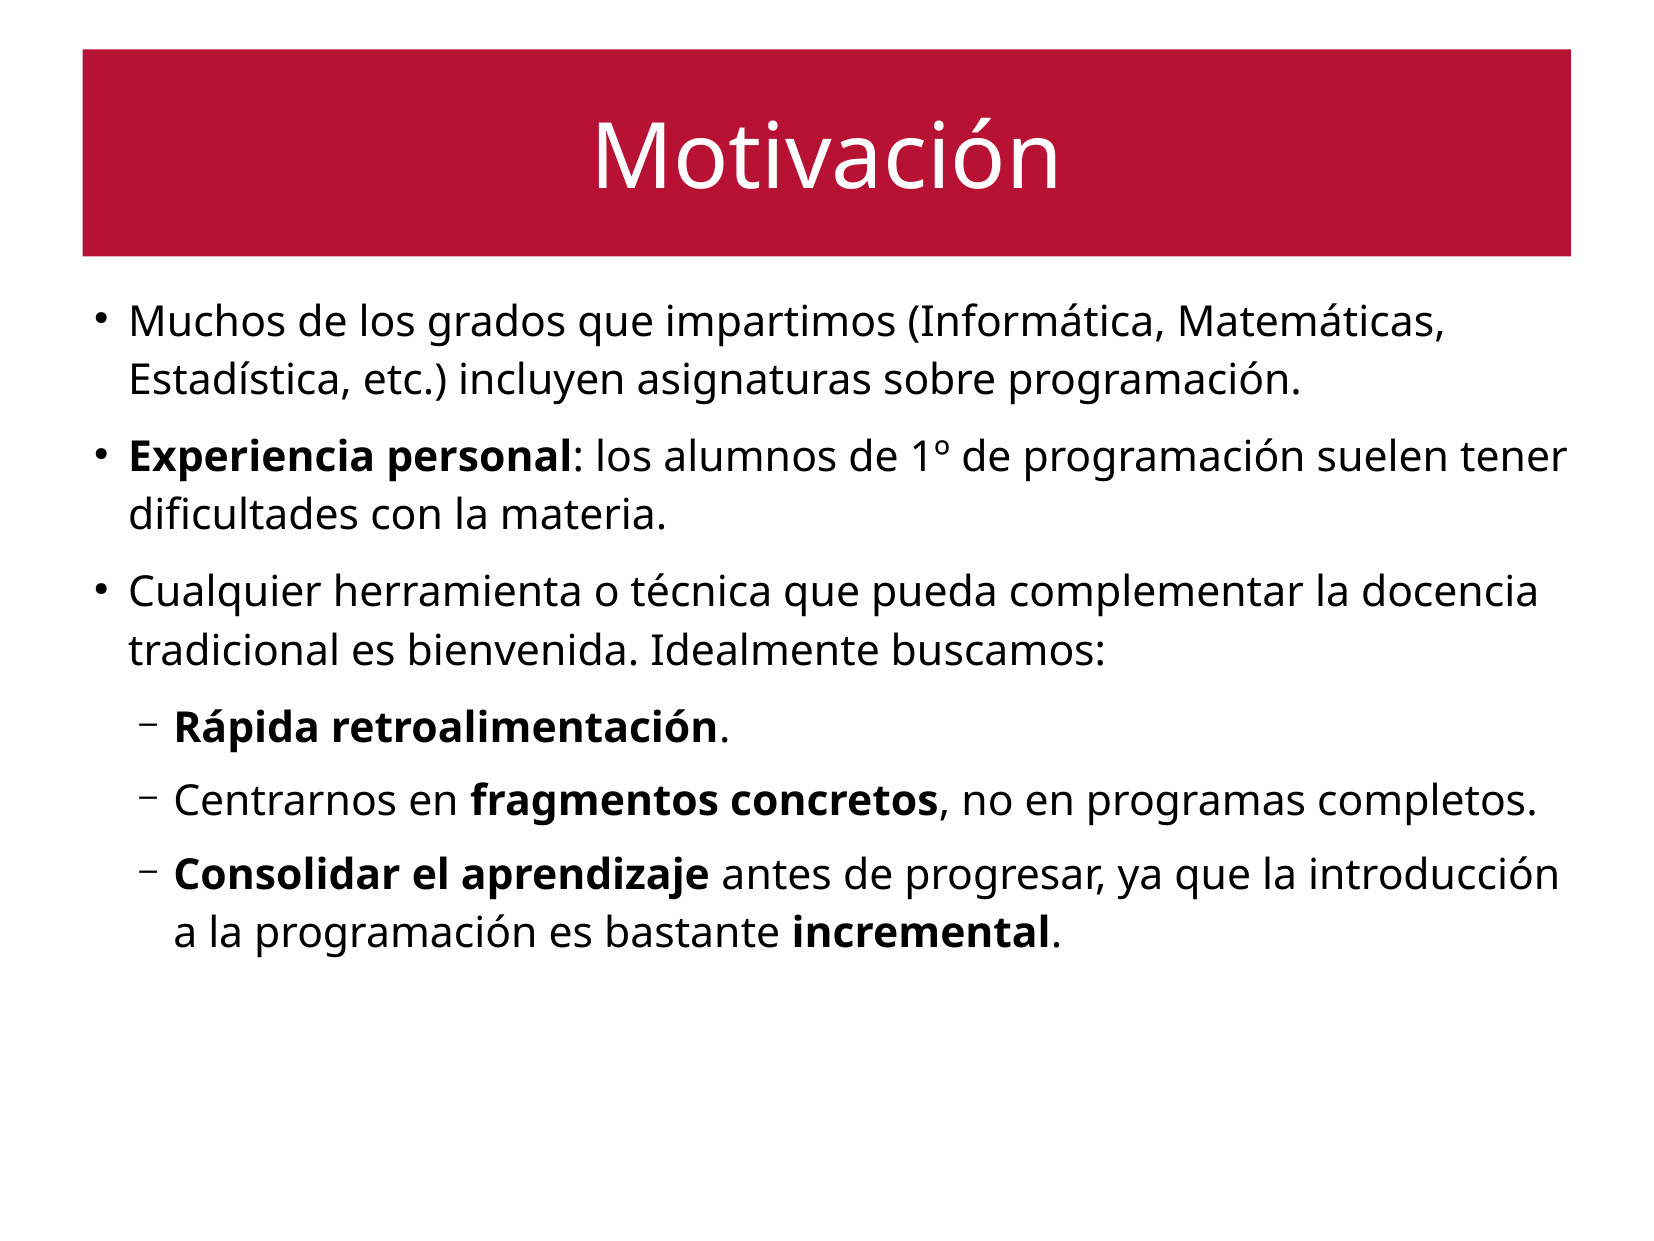

# Motivación
Muchos de los grados que impartimos (Informática, Matemáticas, Estadística, etc.) incluyen asignaturas sobre programación.
Experiencia personal: los alumnos de 1º de programación suelen tener dificultades con la materia.
Cualquier herramienta o técnica que pueda complementar la docencia tradicional es bienvenida. Idealmente buscamos:
Rápida retroalimentación.
Centrarnos en fragmentos concretos, no en programas completos.
Consolidar el aprendizaje antes de progresar, ya que la introducción a la programación es bastante incremental.